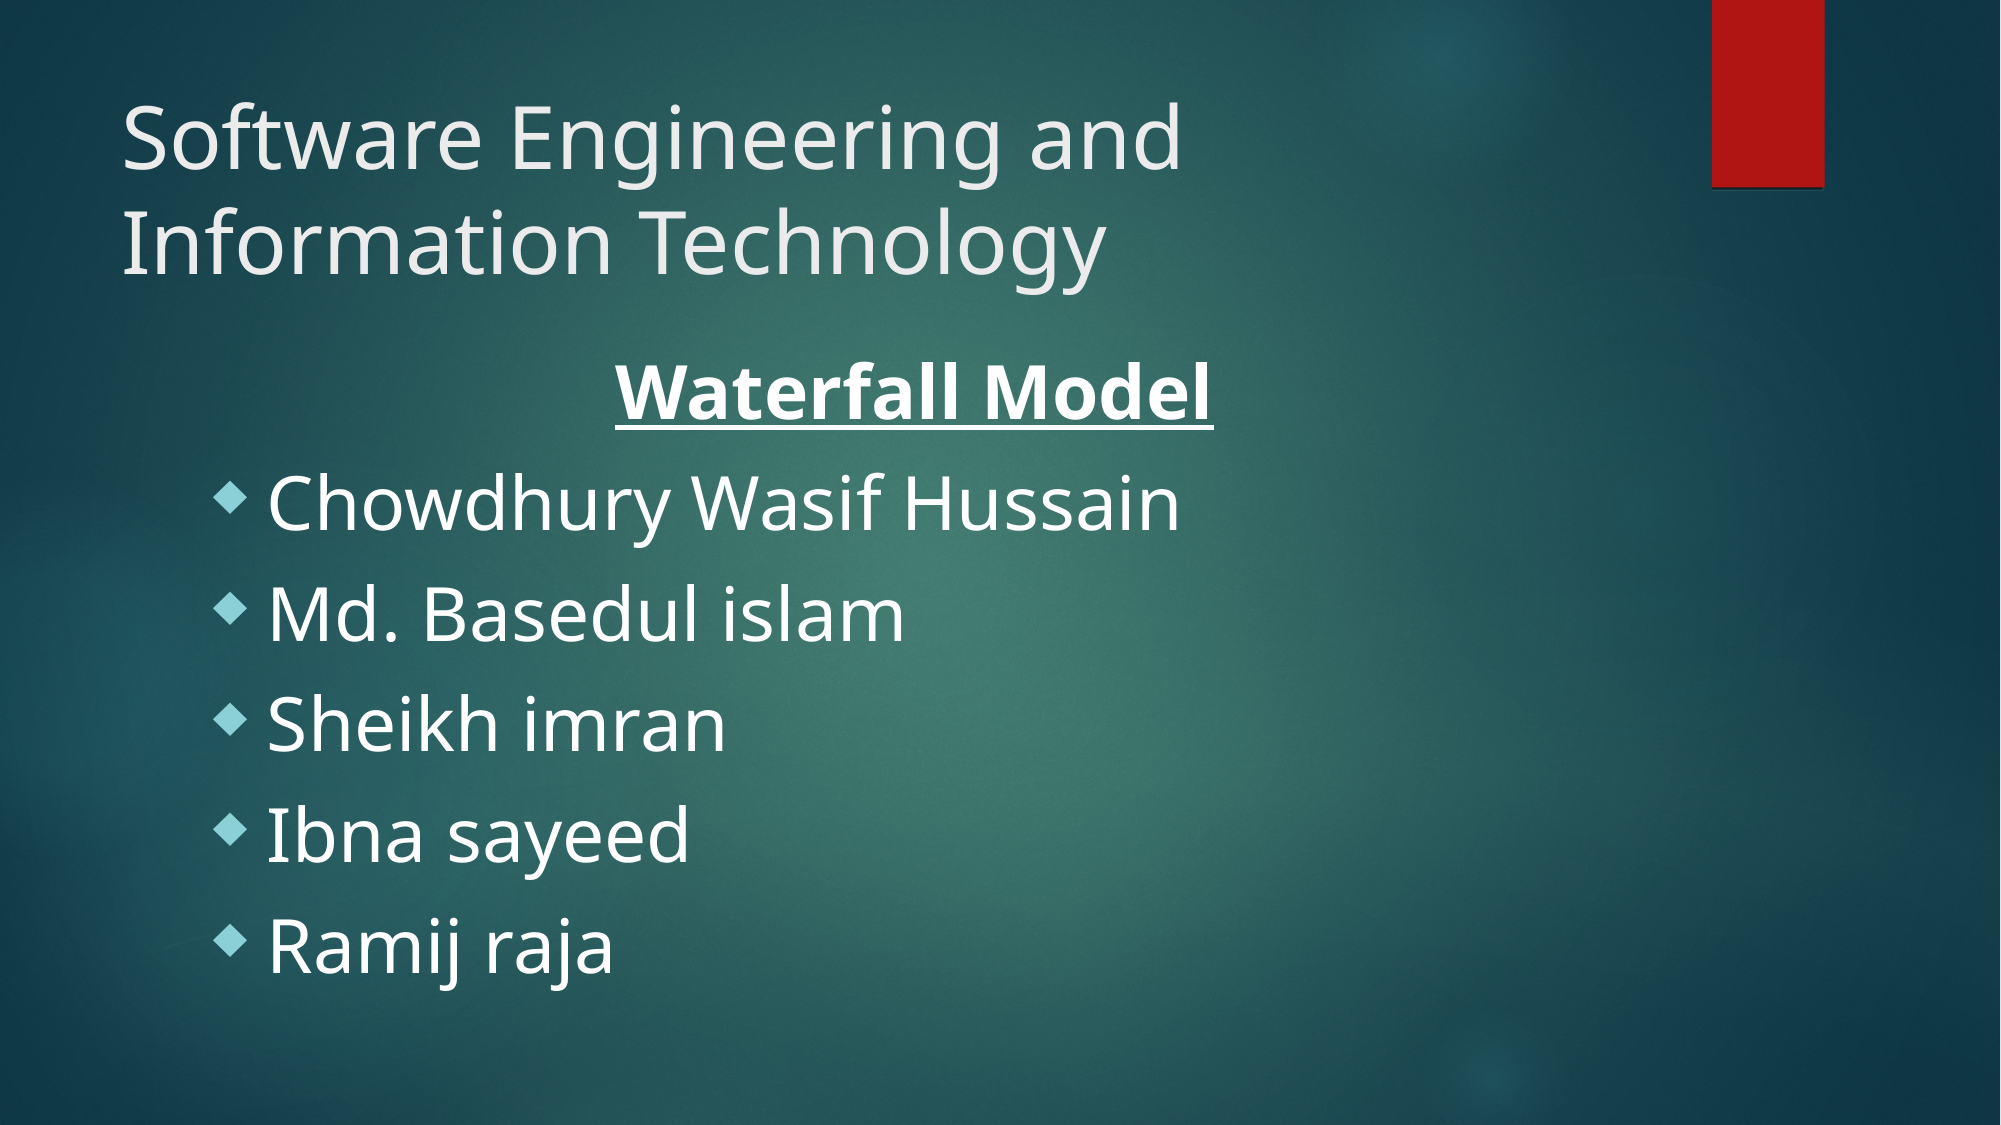

# Software Engineering and Information Technology
Waterfall Model
Chowdhury Wasif Hussain
Md. Basedul islam
Sheikh imran
Ibna sayeed
Ramij raja